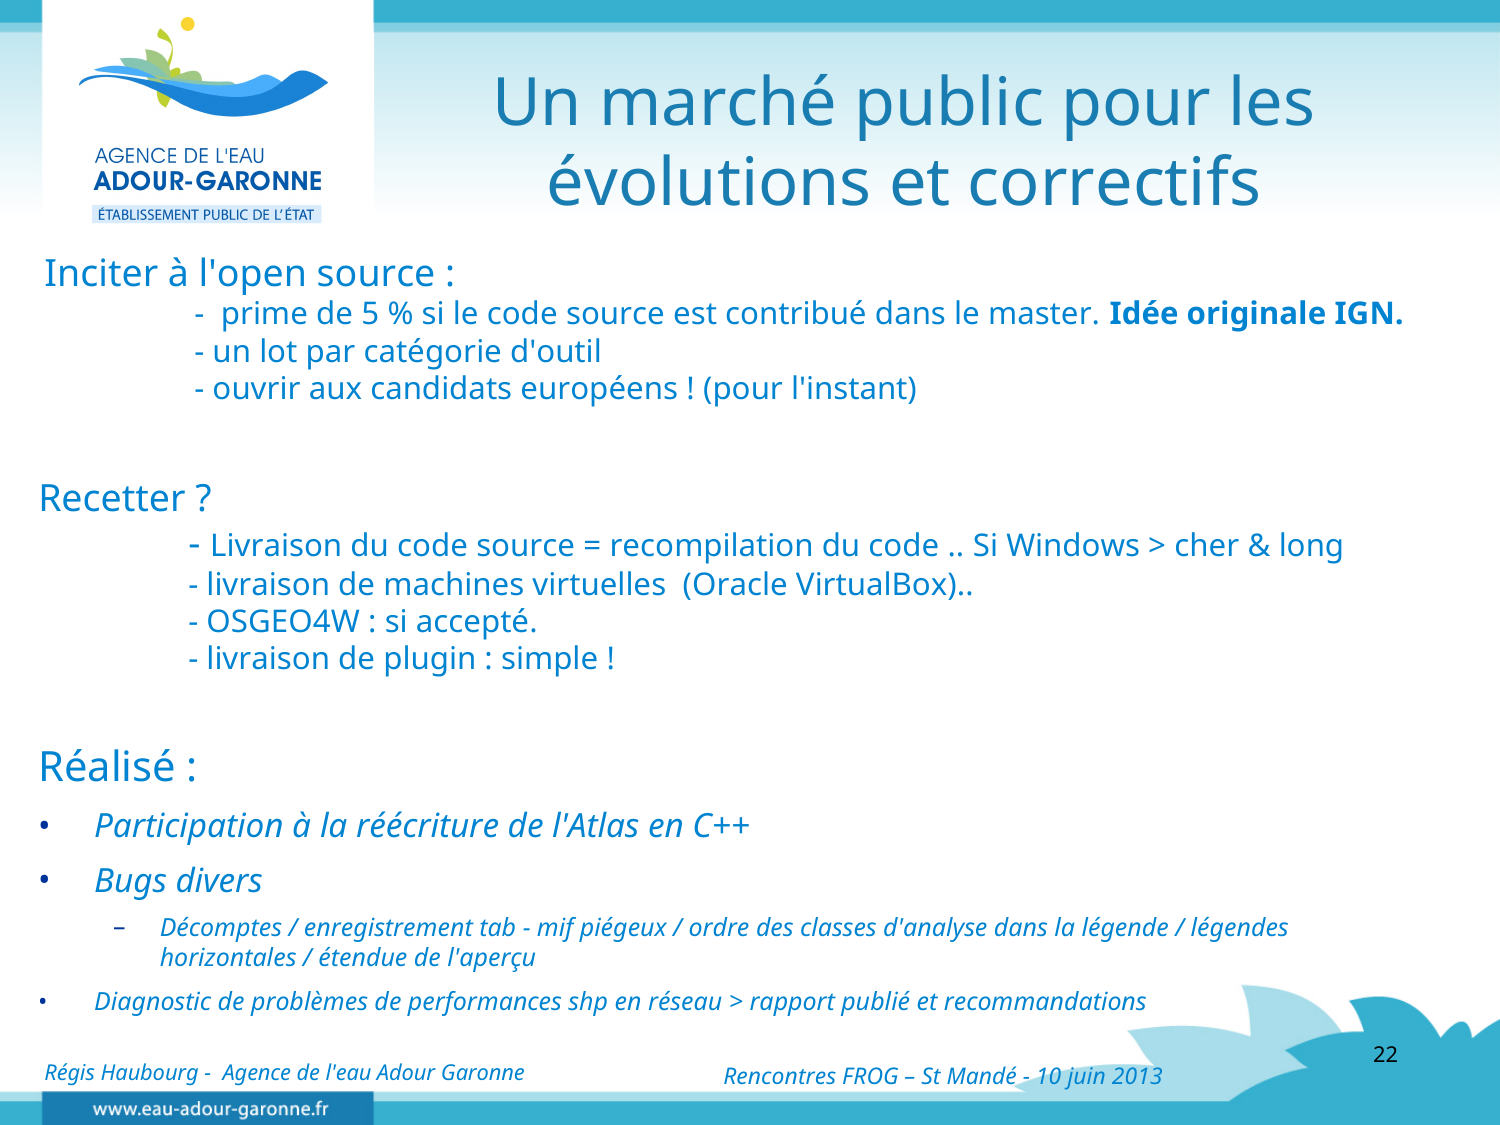

# Un marché public pour les évolutions et correctifs
Inciter à l'open source :
	- prime de 5 % si le code source est contribué dans le master. Idée originale IGN.
	- un lot par catégorie d'outil
	- ouvrir aux candidats européens ! (pour l'instant)
Recetter ?
	- Livraison du code source = recompilation du code .. Si Windows > cher & long
	- livraison de machines virtuelles (Oracle VirtualBox)..
	- OSGEO4W : si accepté.
	- livraison de plugin : simple !
Réalisé :
Participation à la réécriture de l'Atlas en C++
Bugs divers
Décomptes / enregistrement tab - mif piégeux / ordre des classes d'analyse dans la légende / légendes horizontales / étendue de l'aperçu
Diagnostic de problèmes de performances shp en réseau > rapport publié et recommandations
22
Régis Haubourg - Agence de l'eau Adour Garonne